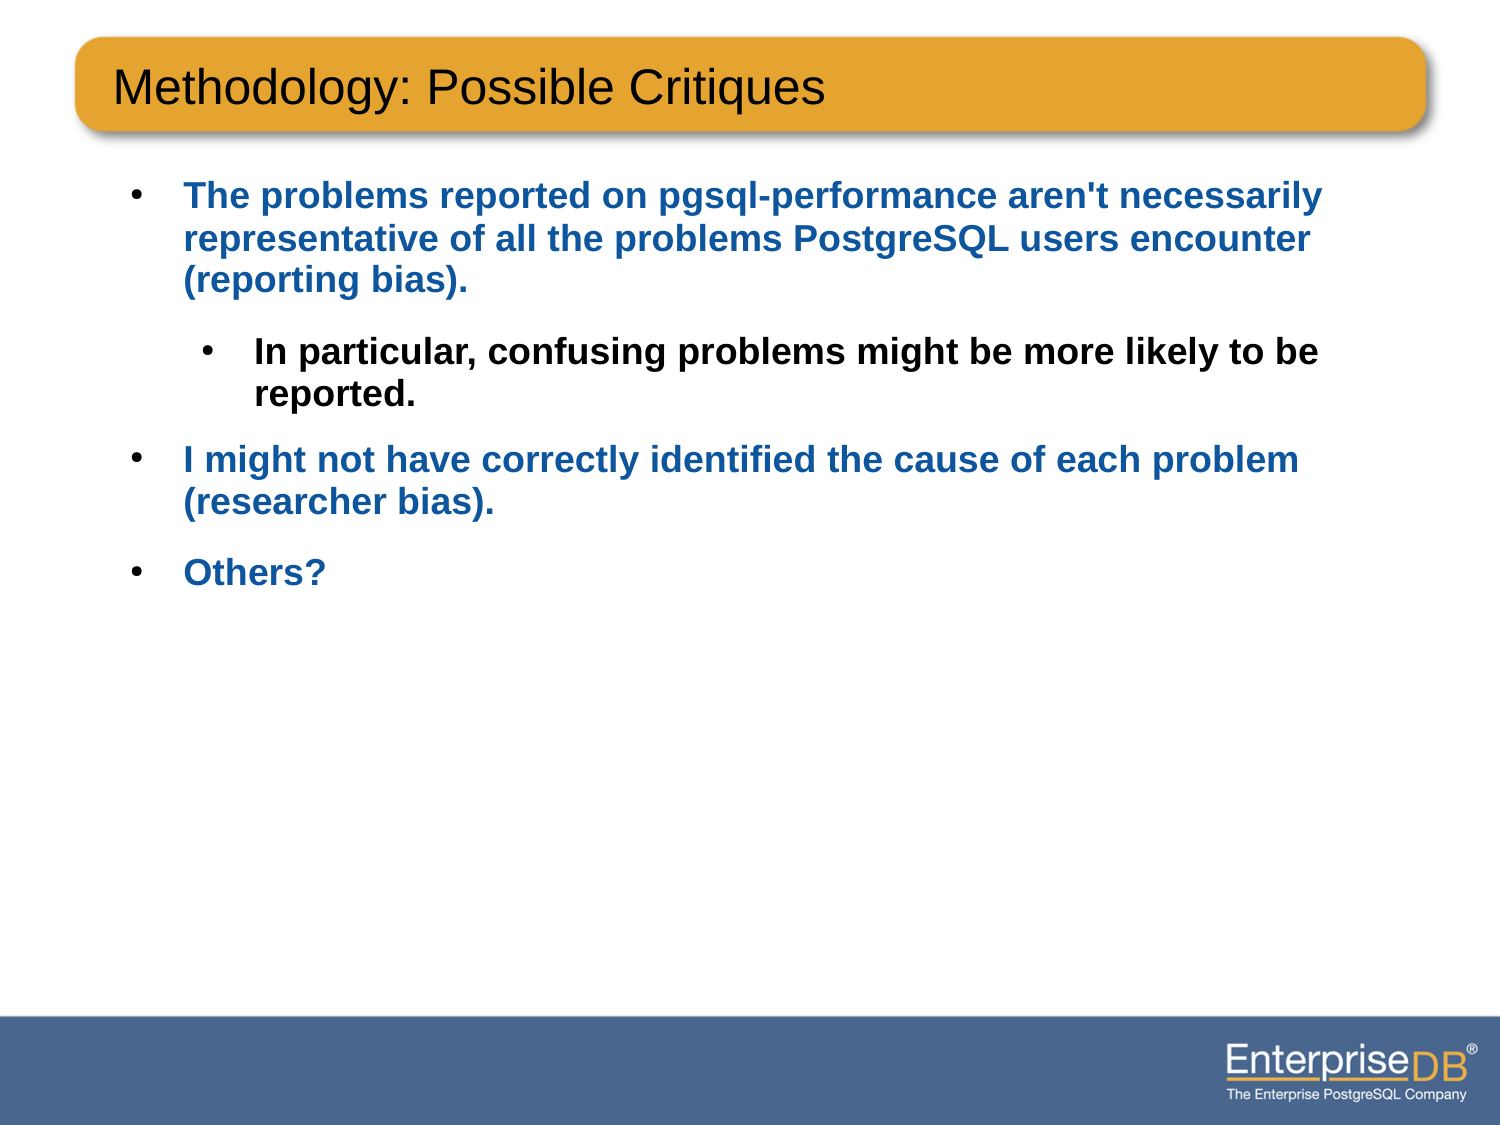

# Methodology: Possible Critiques
The problems reported on pgsql-performance aren't necessarily representative of all the problems PostgreSQL users encounter (reporting bias).
In particular, confusing problems might be more likely to be reported.
I might not have correctly identified the cause of each problem (researcher bias).
Others?